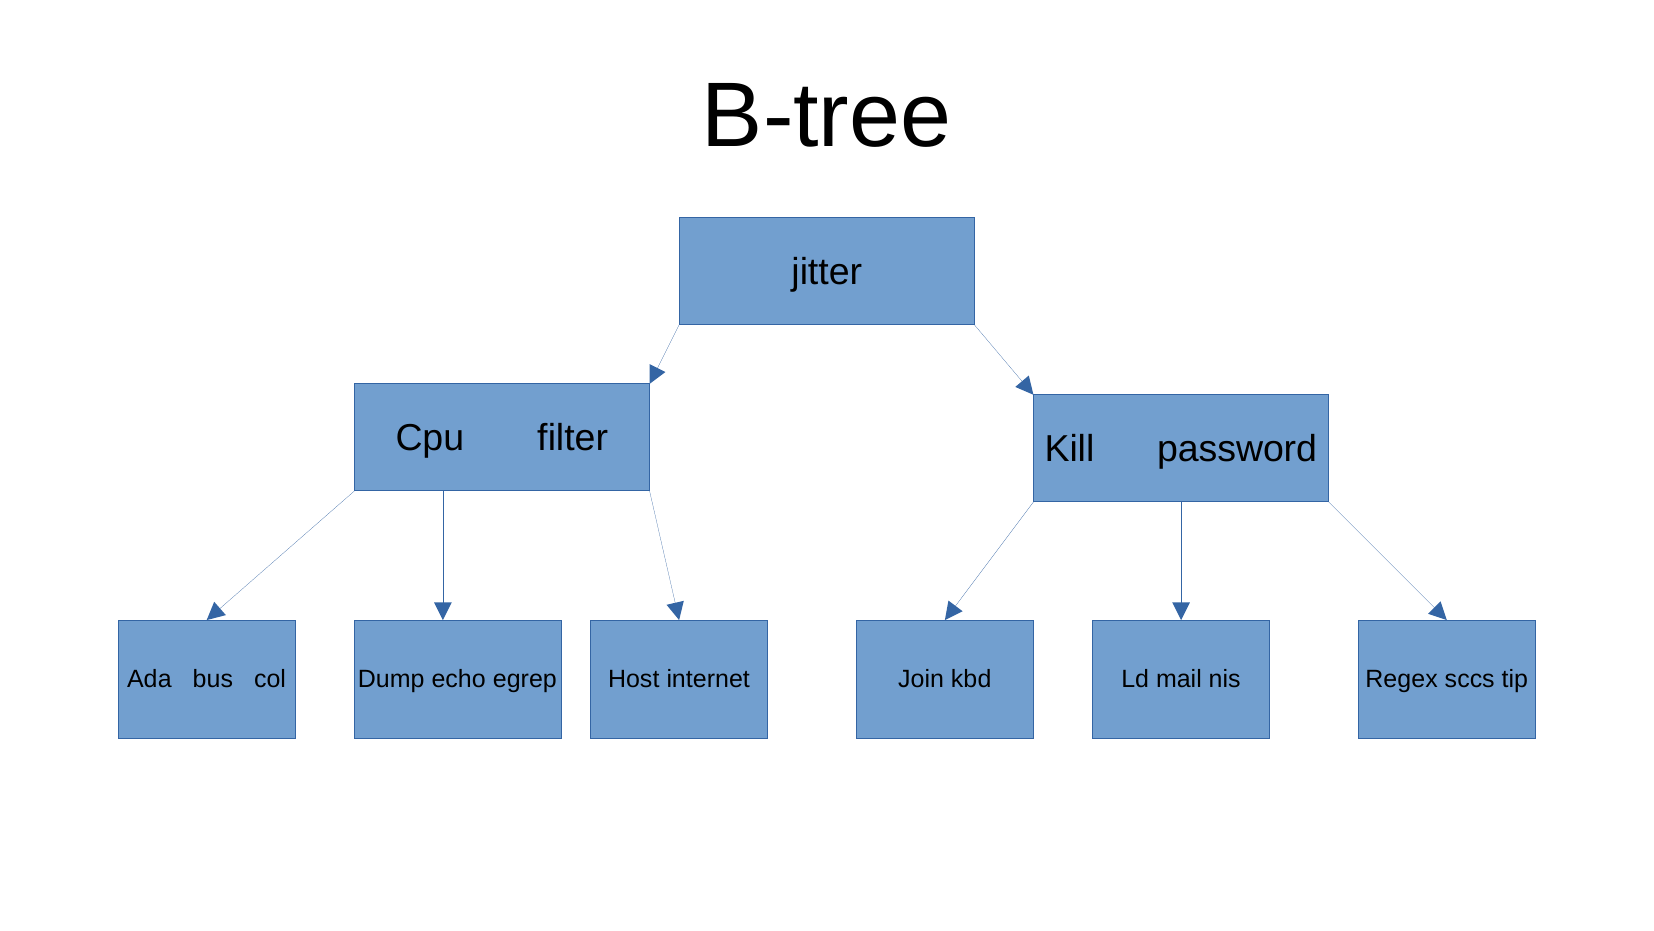

# B-tree
jitter
Cpu filter
Kill password
Ada bus col
Dump echo egrep
Host internet
Join kbd
Ld mail nis
Regex sccs tip